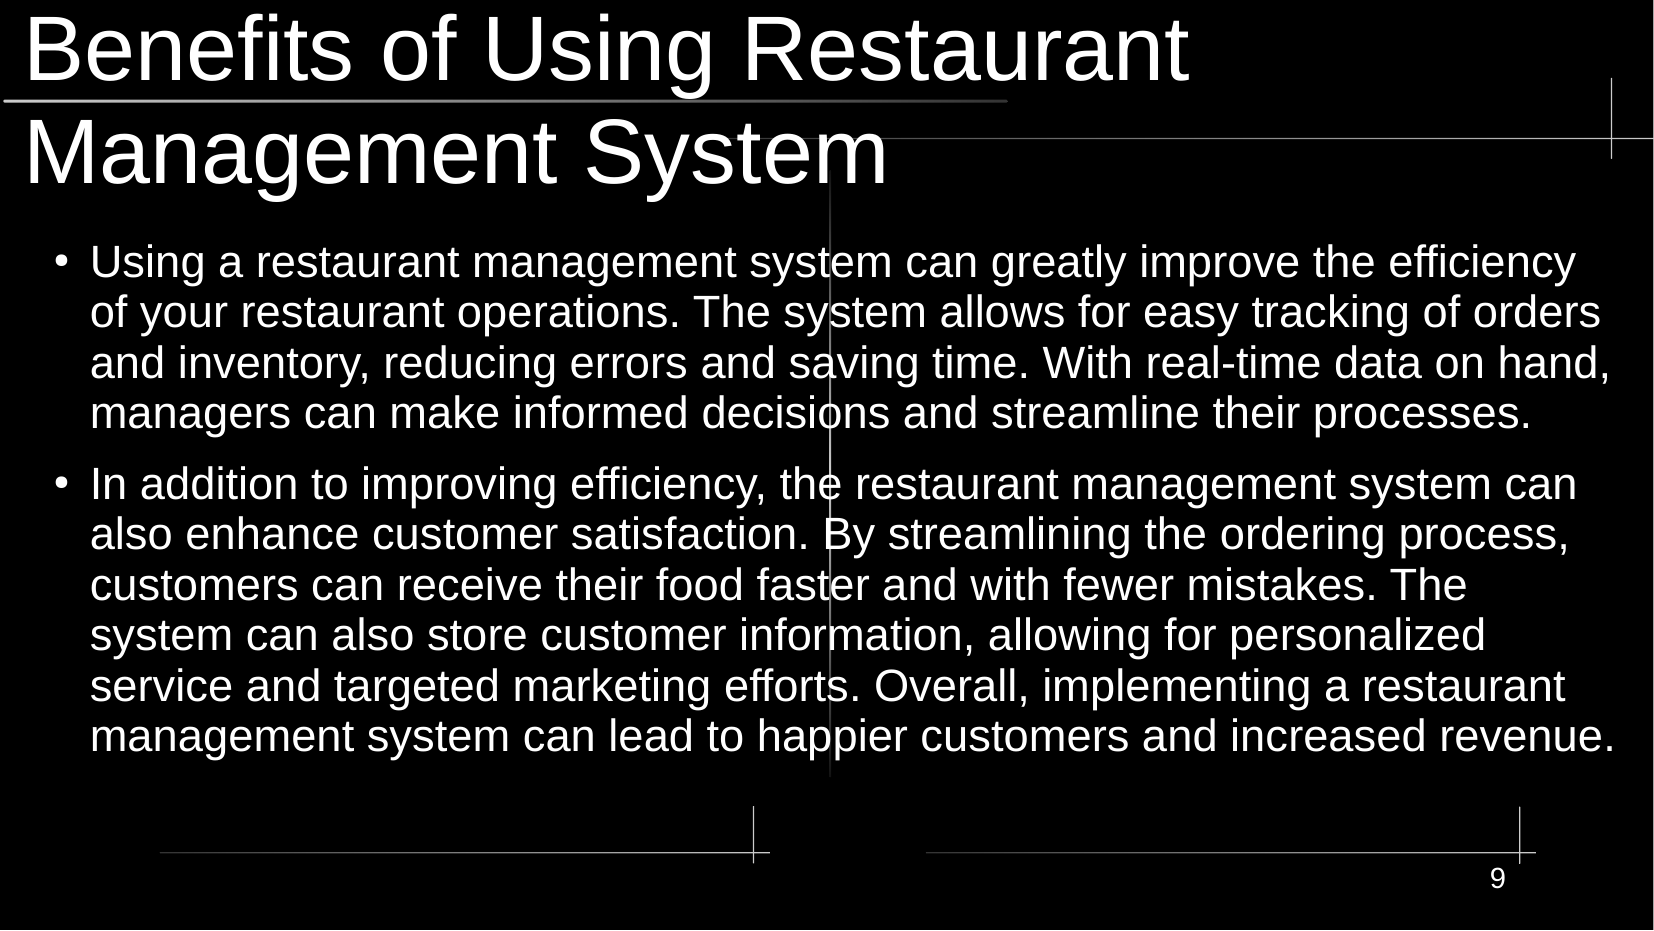

# Benefits of Using Restaurant Management System
Using a restaurant management system can greatly improve the efficiency of your restaurant operations. The system allows for easy tracking of orders and inventory, reducing errors and saving time. With real-time data on hand, managers can make informed decisions and streamline their processes.
In addition to improving efficiency, the restaurant management system can also enhance customer satisfaction. By streamlining the ordering process, customers can receive their food faster and with fewer mistakes. The system can also store customer information, allowing for personalized service and targeted marketing efforts. Overall, implementing a restaurant management system can lead to happier customers and increased revenue.
9